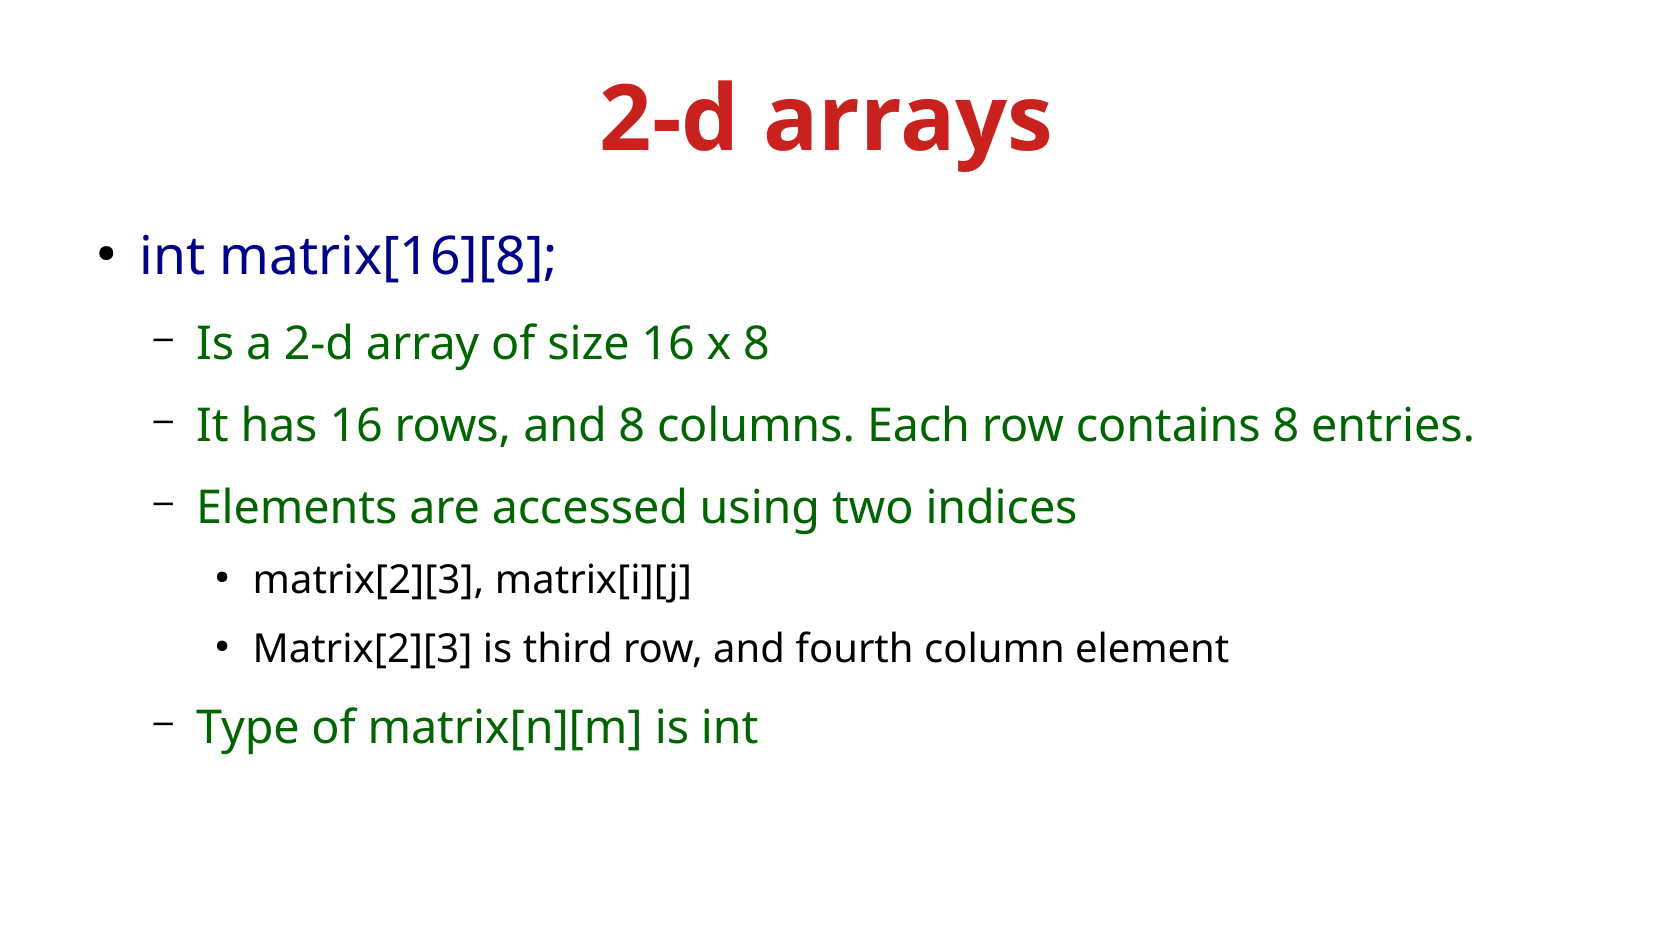

# 2-d arrays
int matrix[16][8];
Is a 2-d array of size 16 x 8
It has 16 rows, and 8 columns. Each row contains 8 entries.
Elements are accessed using two indices
matrix[2][3], matrix[i][j]
Matrix[2][3] is third row, and fourth column element
Type of matrix[n][m] is int